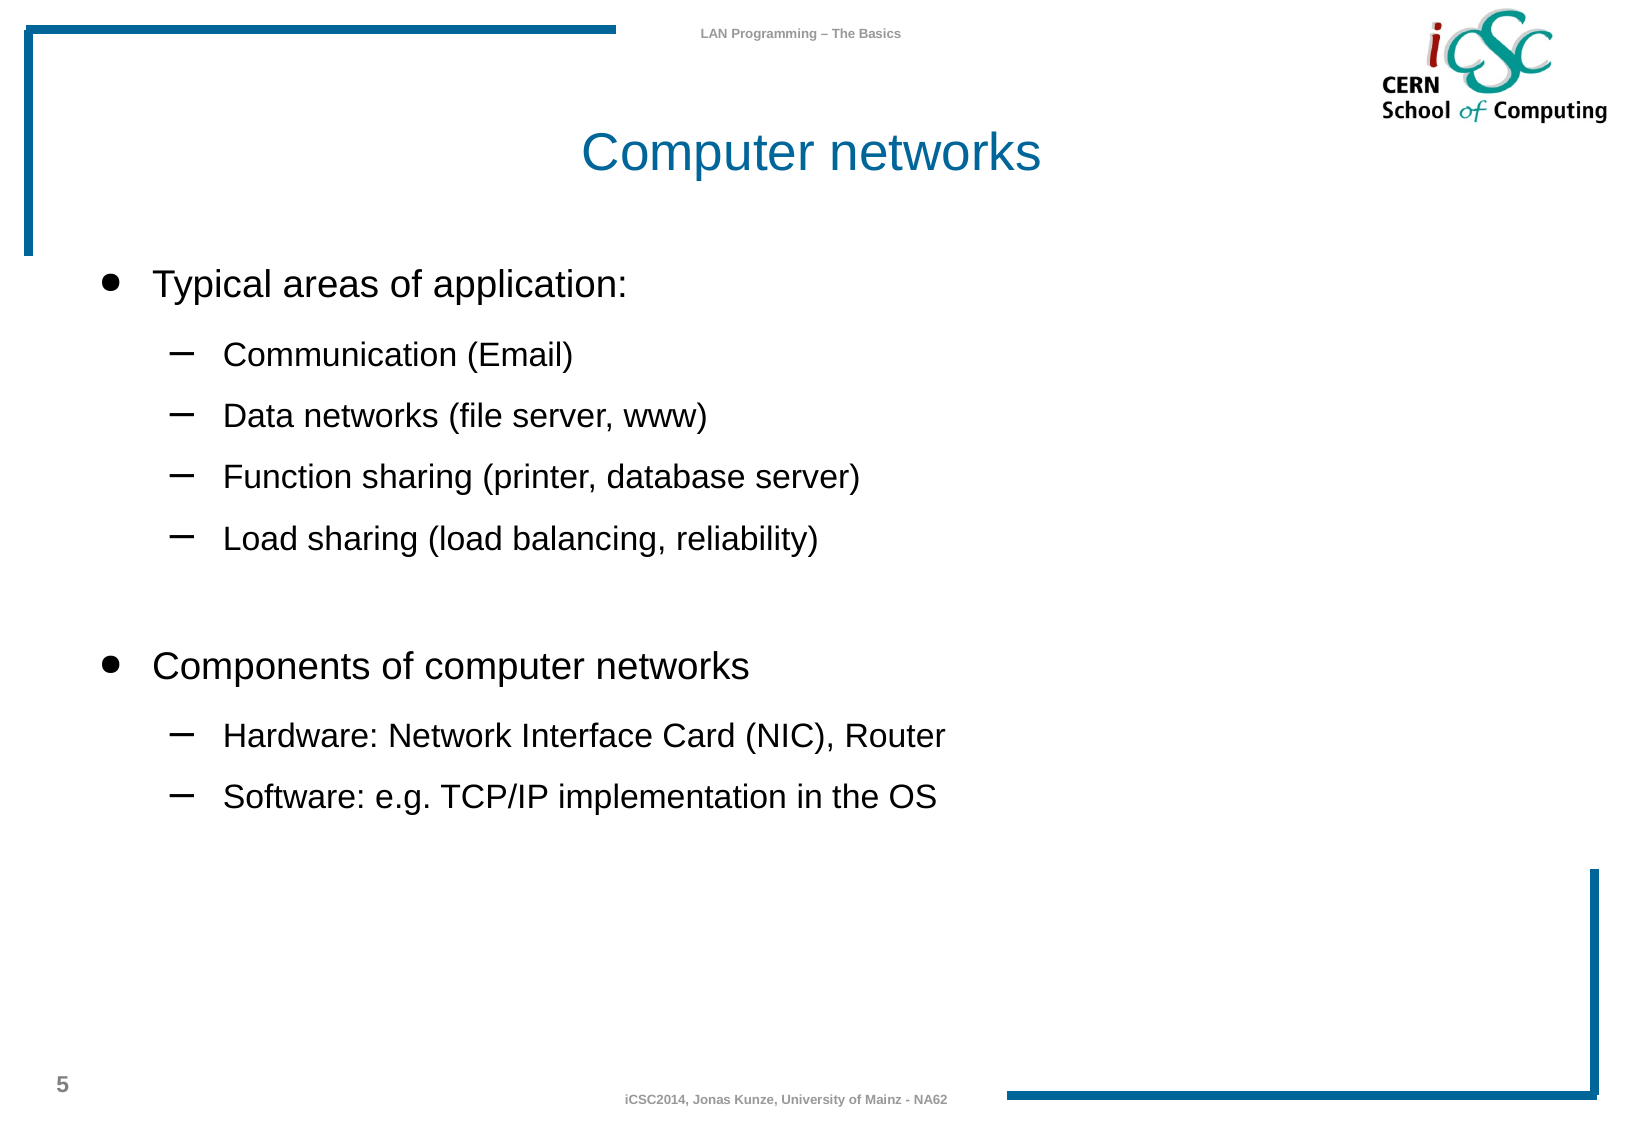

# Computer networks
Typical areas of application:
Communication (Email)
Data networks (file server, www)
Function sharing (printer, database server)
Load sharing (load balancing, reliability)
Components of computer networks
Hardware: Network Interface Card (NIC), Router
Software: e.g. TCP/IP implementation in the OS